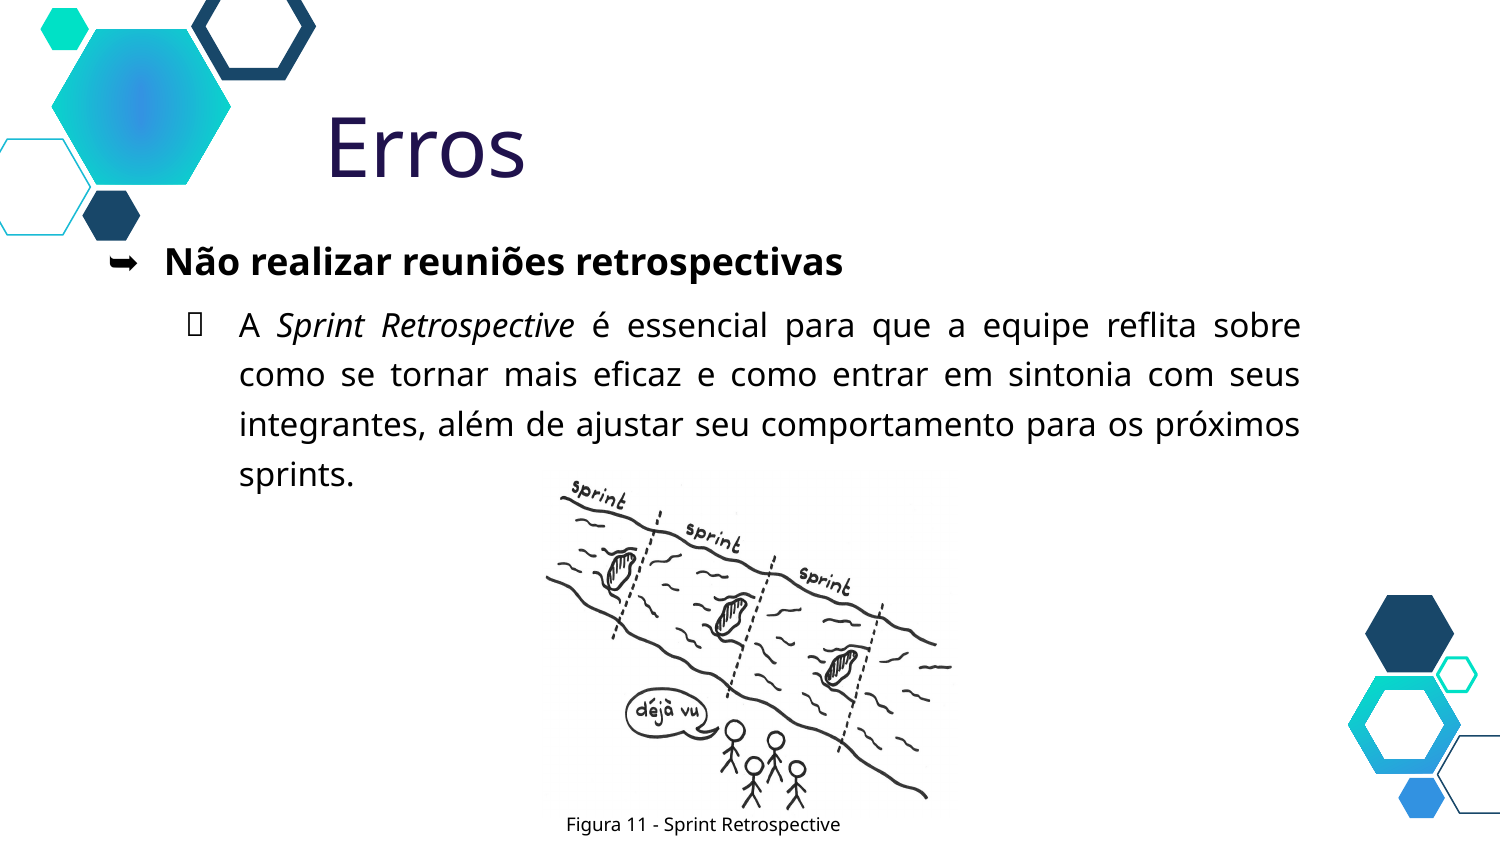

# Erros
Não realizar reuniões retrospectivas
A Sprint Retrospective é essencial para que a equipe reflita sobre como se tornar mais eficaz e como entrar em sintonia com seus integrantes, além de ajustar seu comportamento para os próximos sprints.
Figura 11 - Sprint Retrospective